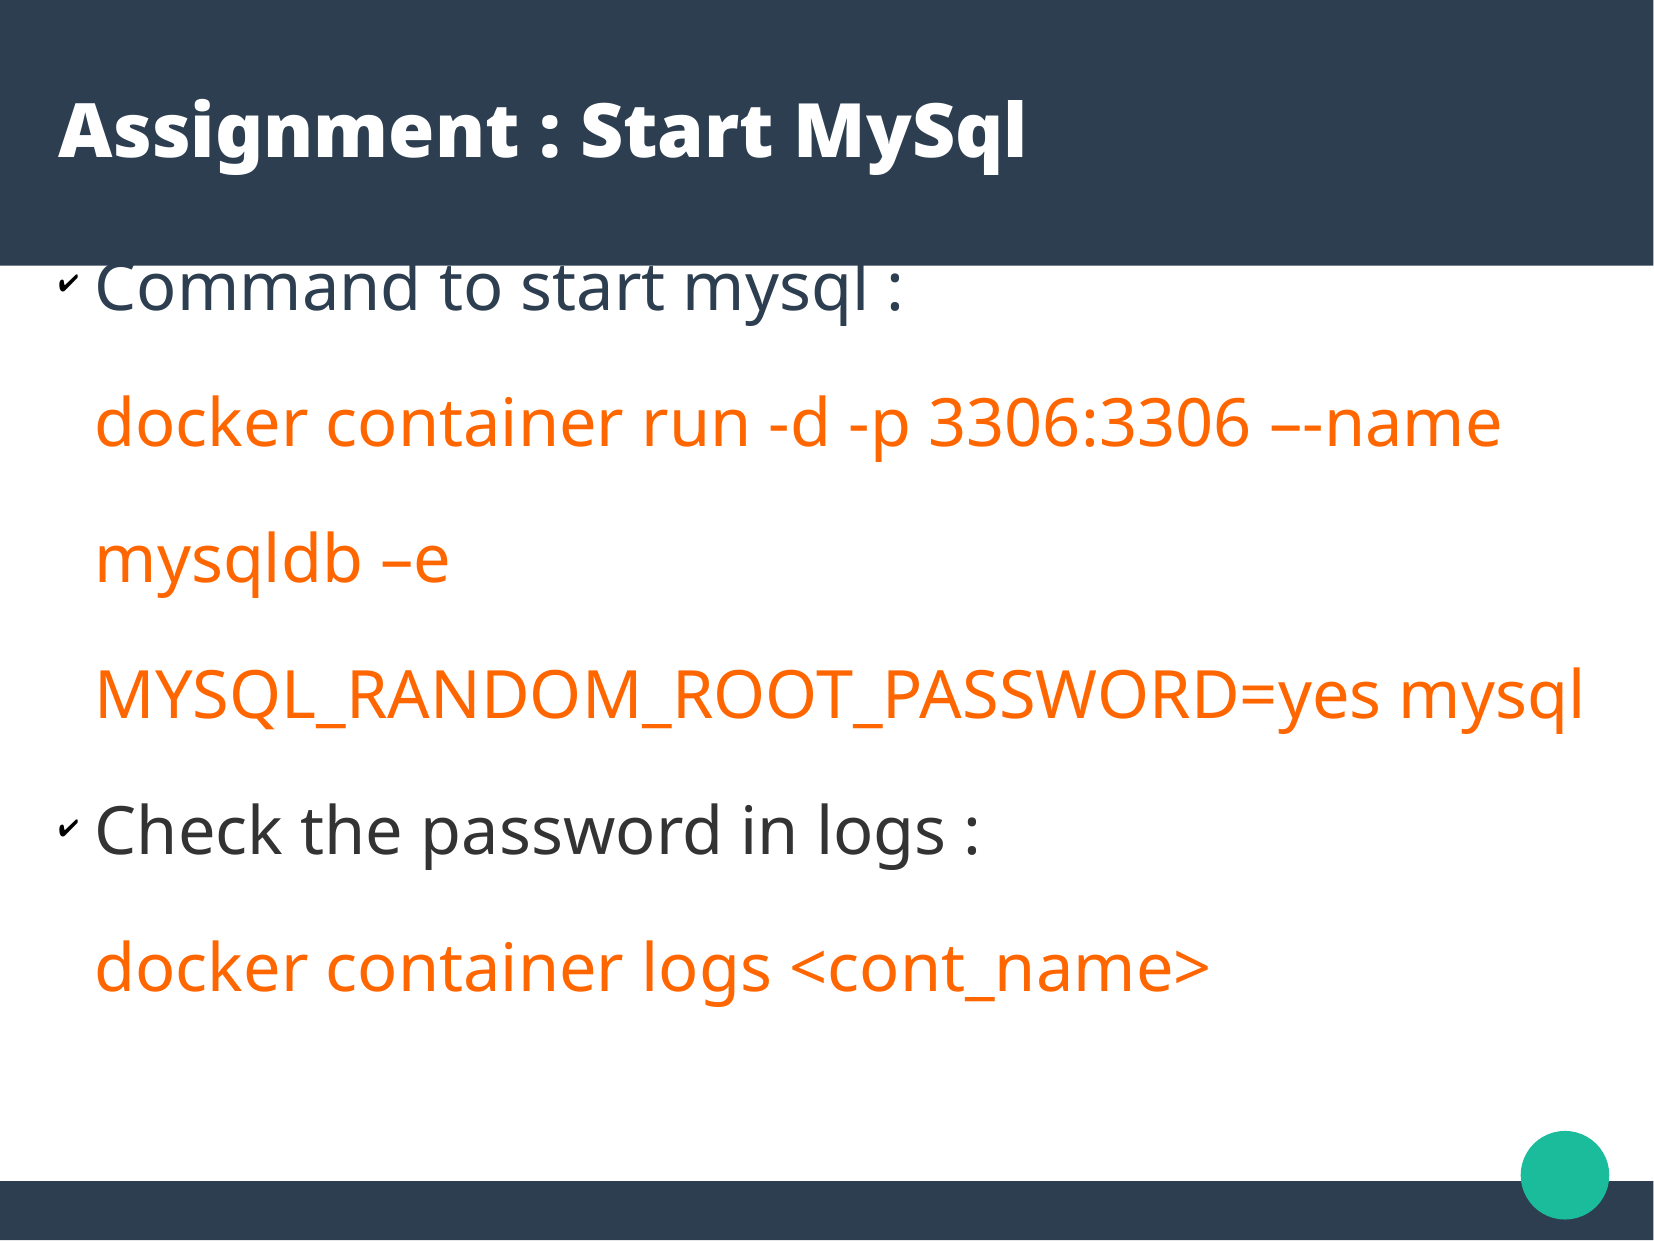

# Assignment : Start MySql
Command to start mysql :
docker container run -d -p 3306:3306 –-name mysqldb –e MYSQL_RANDOM_ROOT_PASSWORD=yes mysql
Check the password in logs :
docker container logs <cont_name>